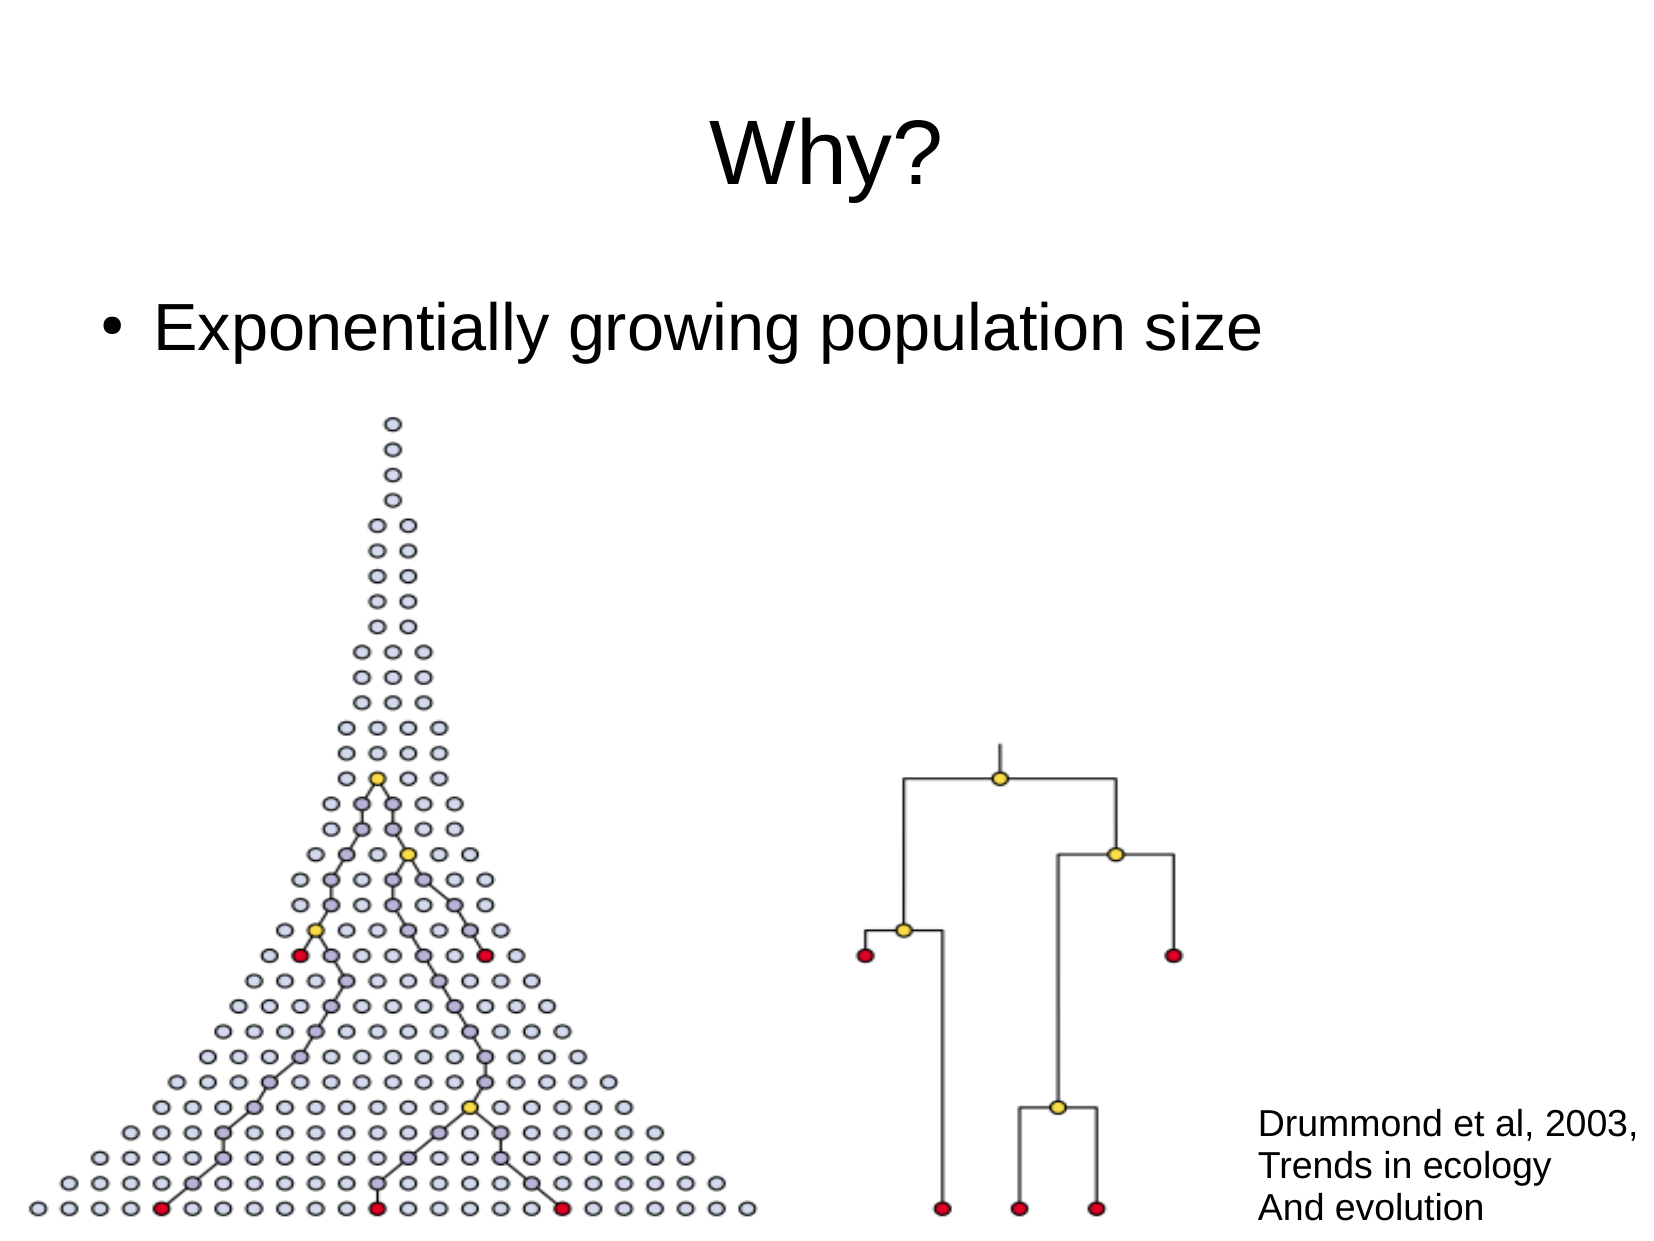

# Why?
Exponentially growing population size
Drummond et al, 2003,
Trends in ecology
And evolution